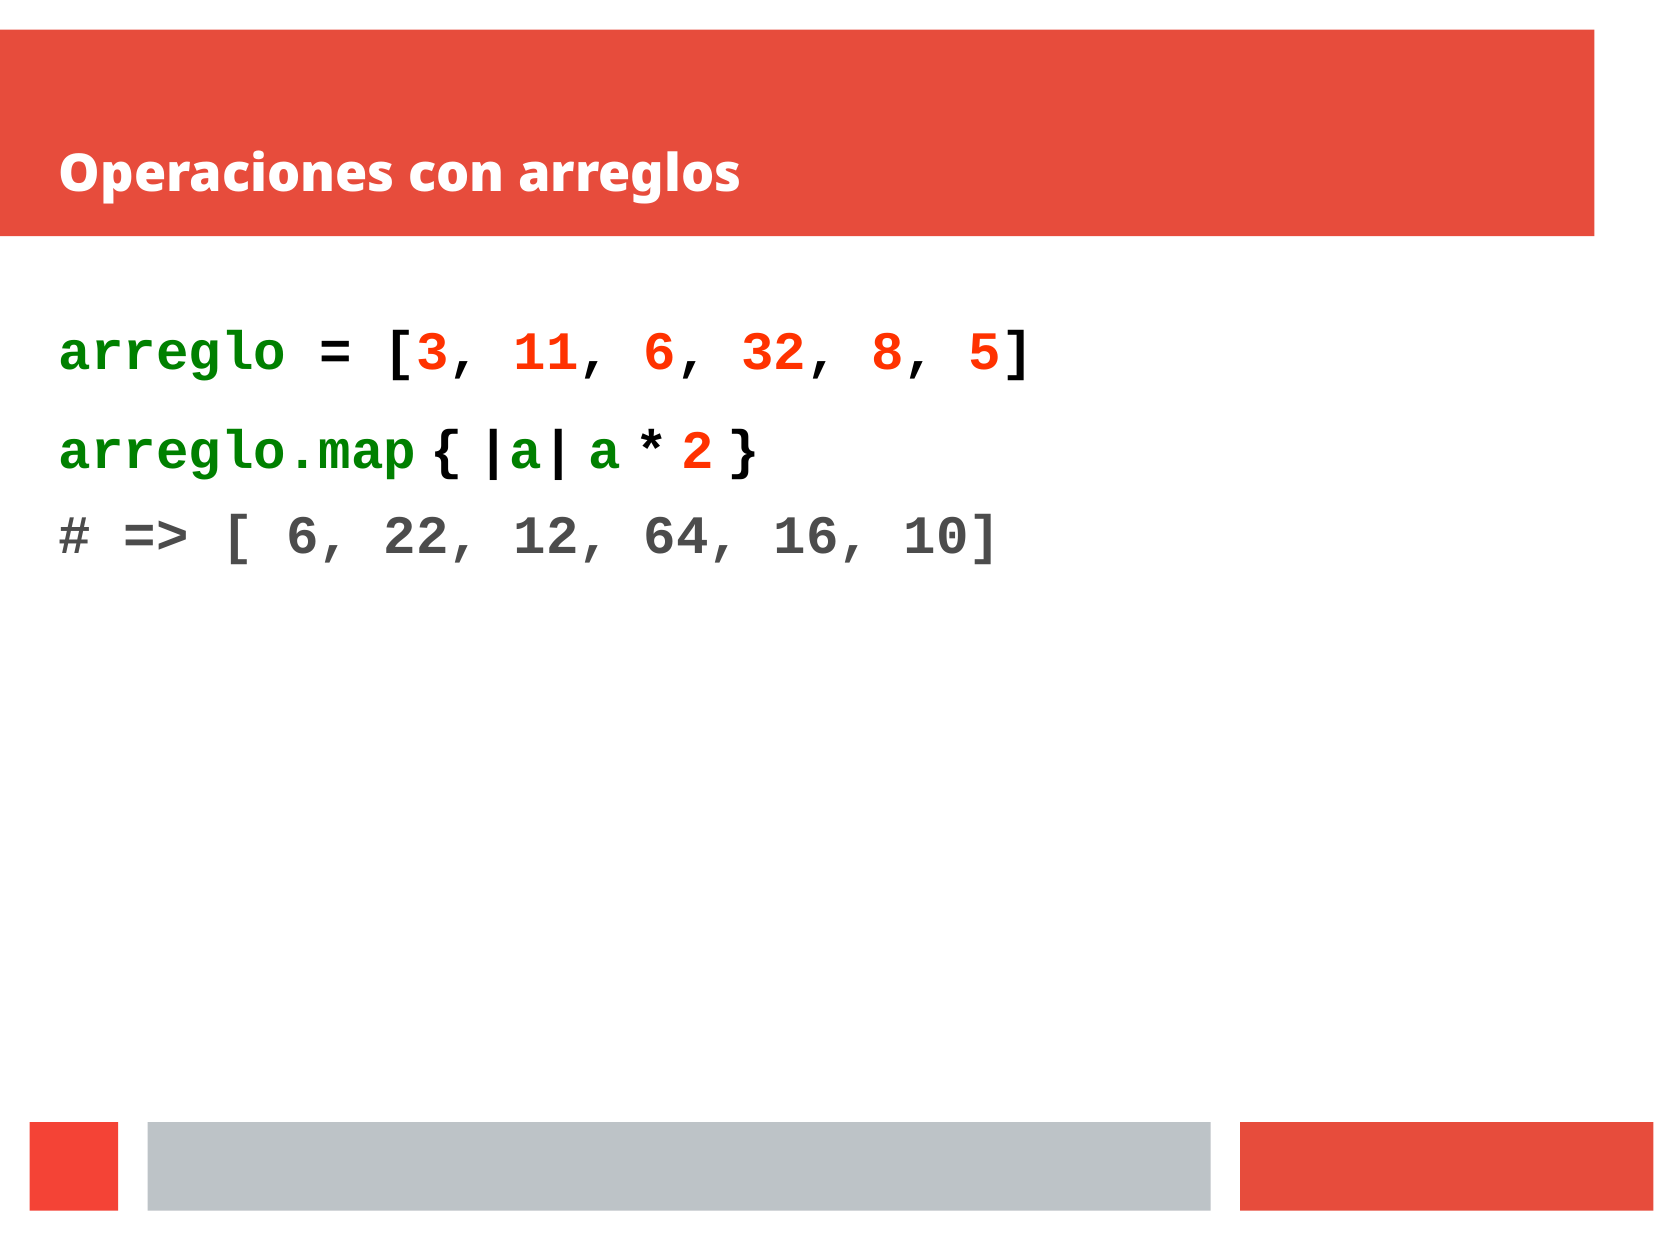

# Operaciones con arreglos
arreglo = [3, 11, 6, 32, 8, 5]
arreglo.map { |a| a * 2 }
# => [ 6, 22, 12, 64, 16, 10]